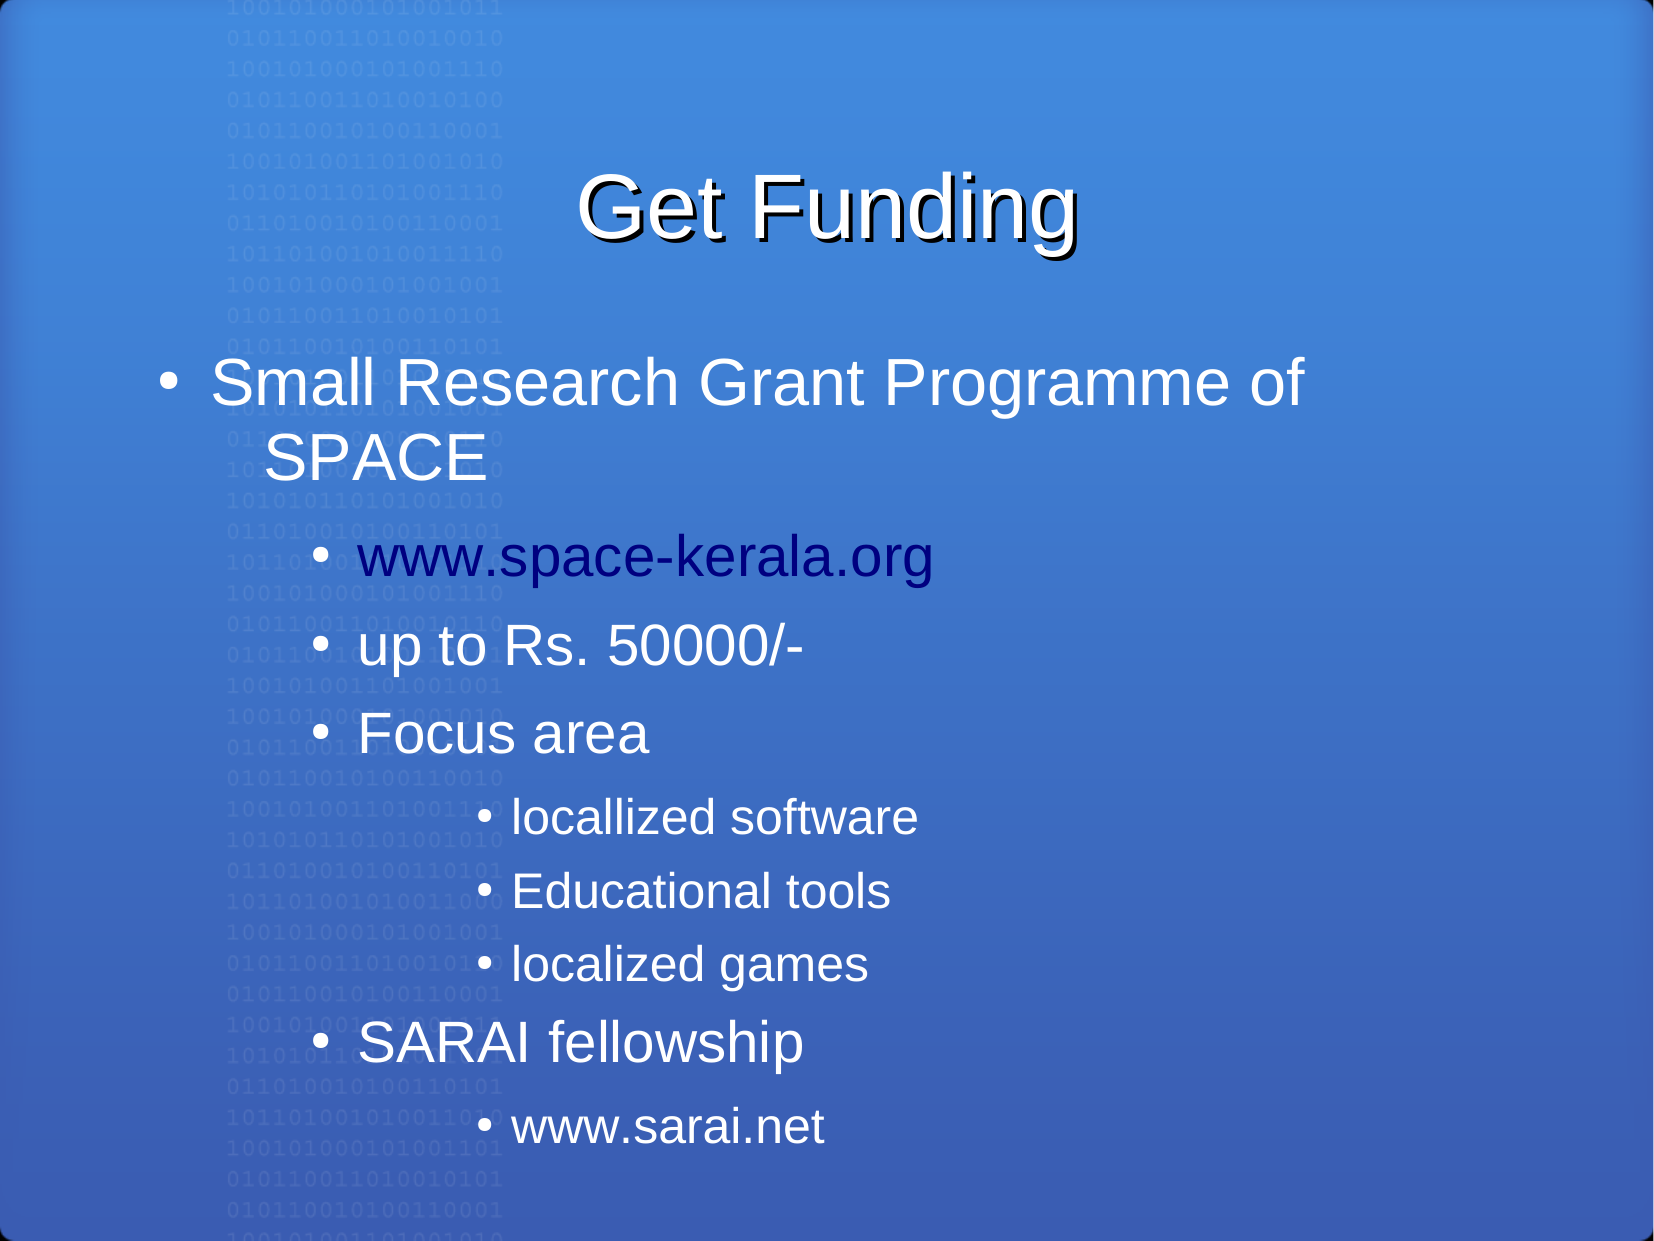

# Get Funding
Small Research Grant Programme of SPACE
www.space-kerala.org
up to Rs. 50000/-
Focus area
locallized software
Educational tools
localized games
SARAI fellowship
www.sarai.net